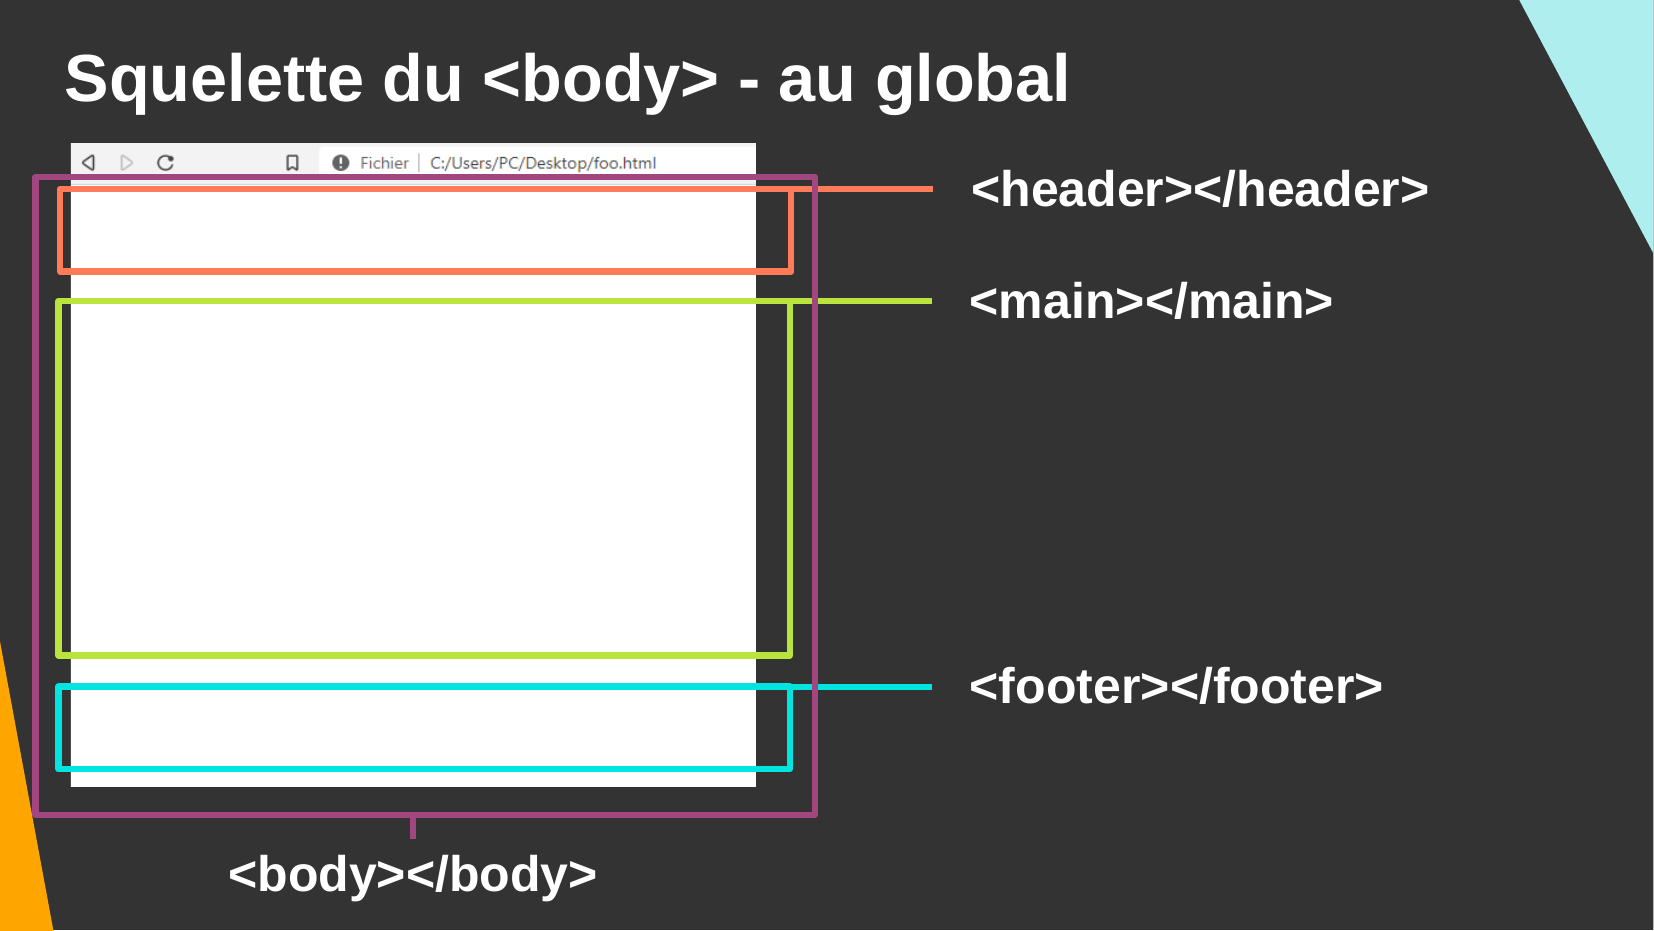

# Squelette du <body> - au global
<header></header>
<main></main>
<footer></footer>
<body></body>